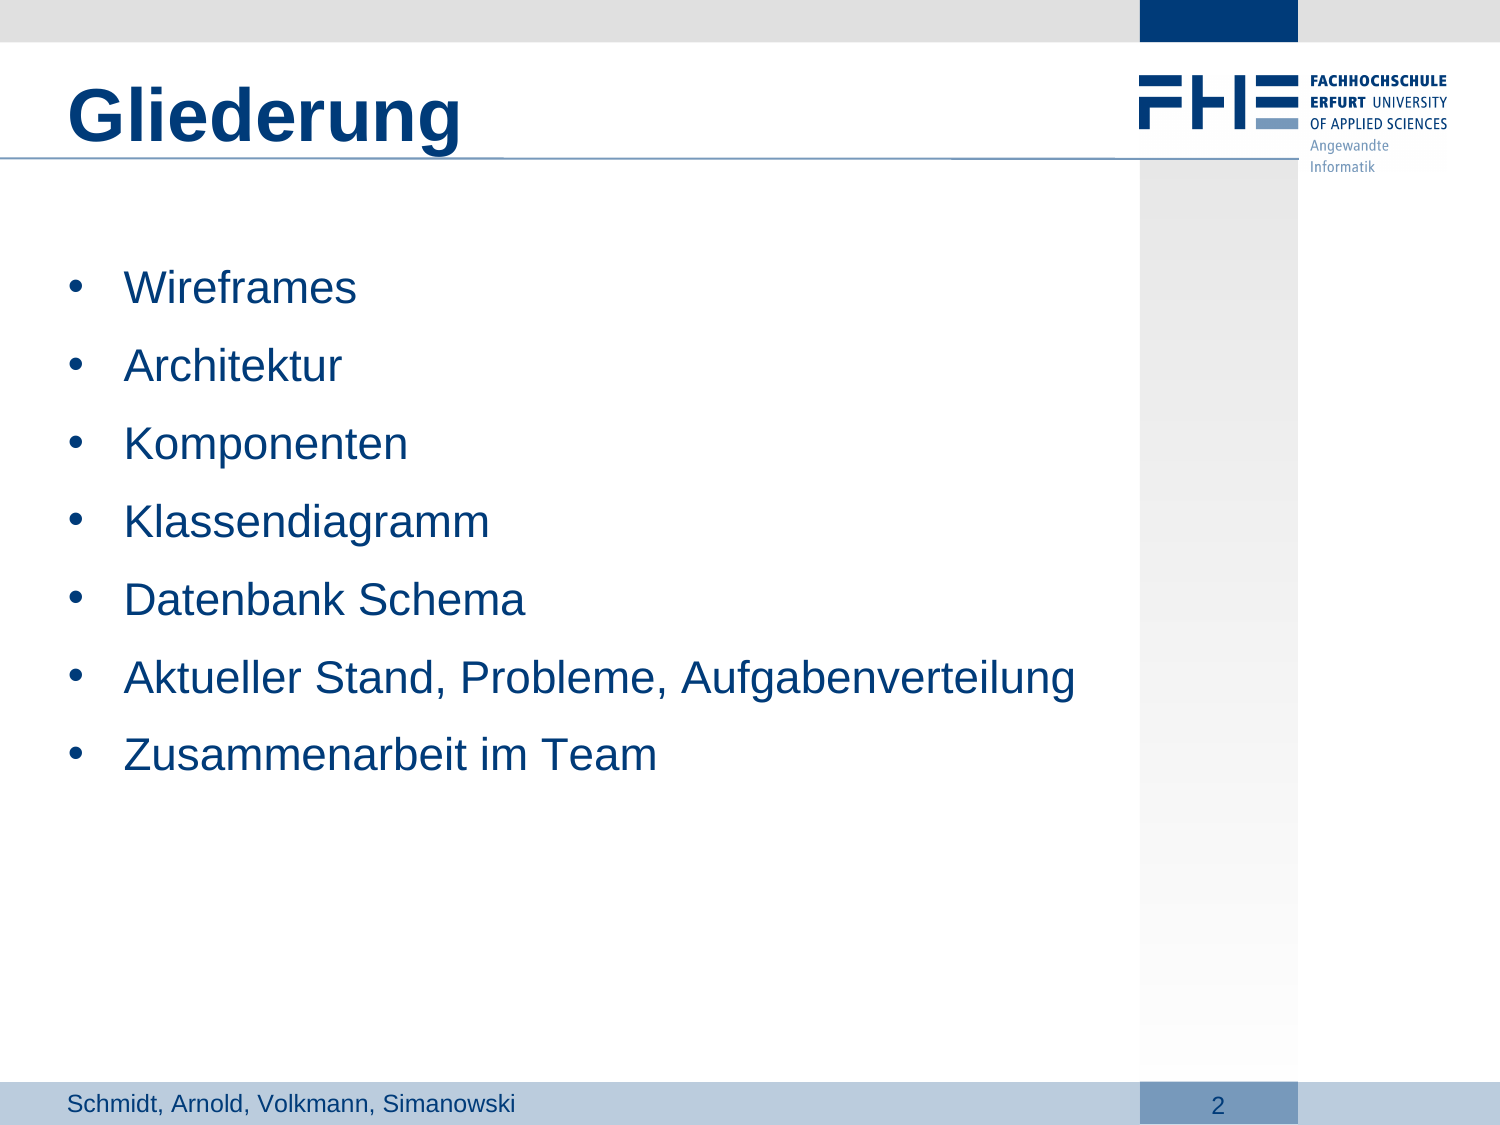

# Gliederung
Wireframes
Architektur
Komponenten
Klassendiagramm
Datenbank Schema
Aktueller Stand, Probleme, Aufgabenverteilung
Zusammenarbeit im Team